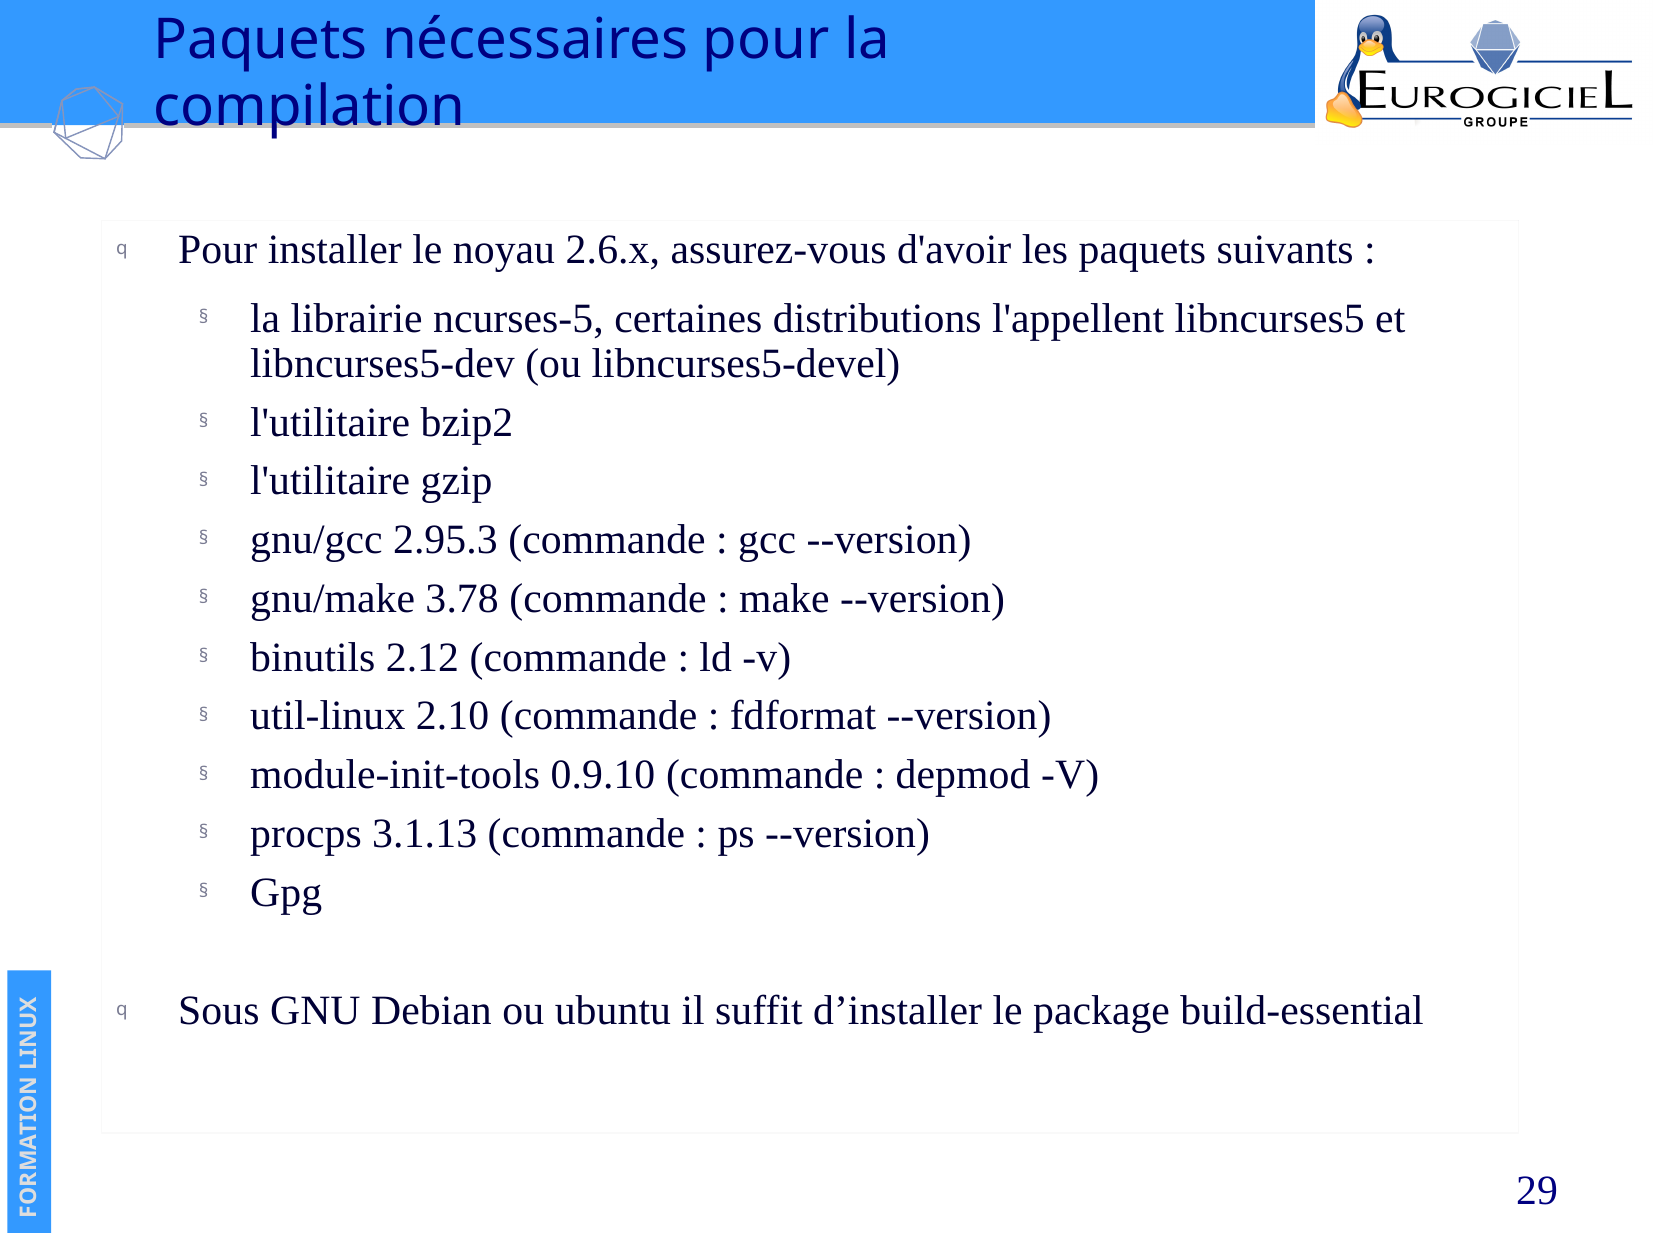

# Paquets nécessaires pour la compilation
Pour installer le noyau 2.6.x, assurez-vous d'avoir les paquets suivants :
la librairie ncurses-5, certaines distributions l'appellent libncurses5 et libncurses5-dev (ou libncurses5-devel)
l'utilitaire bzip2
l'utilitaire gzip
gnu/gcc 2.95.3 (commande : gcc --version)
gnu/make 3.78 (commande : make --version)
binutils 2.12 (commande : ld -v)
util-linux 2.10 (commande : fdformat --version)
module-init-tools 0.9.10 (commande : depmod -V)
procps 3.1.13 (commande : ps --version)
Gpg
Sous GNU Debian ou ubuntu il suffit d’installer le package build-essential